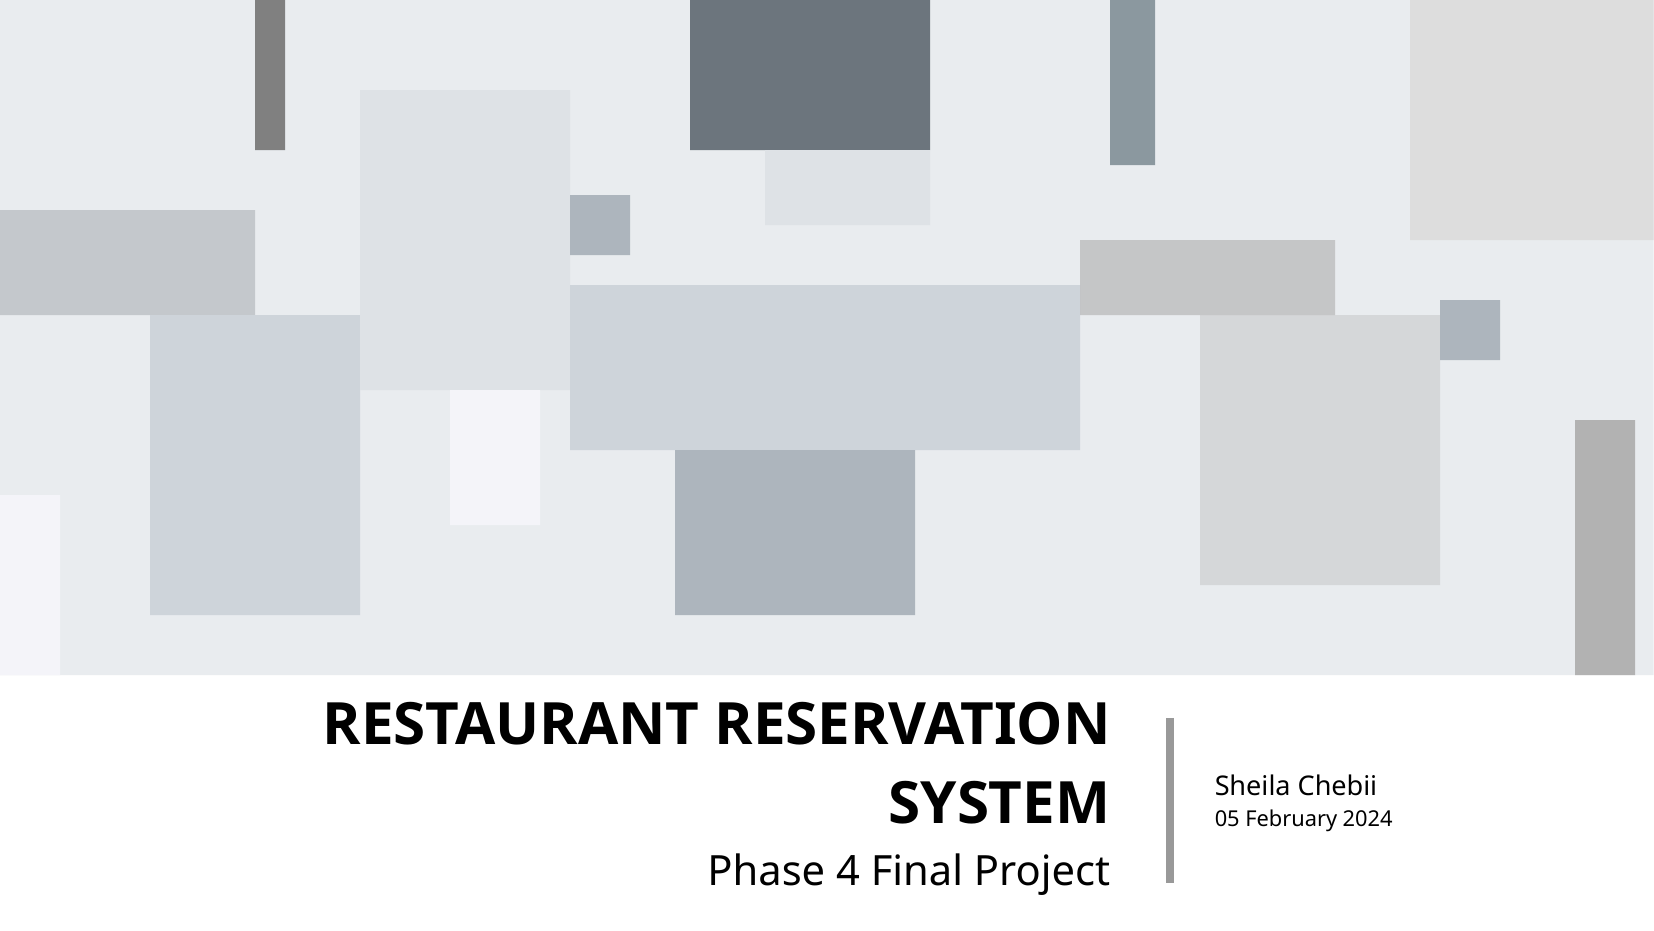

RESTAURANT RESERVATION SYSTEM
Phase 4 Final Project
Sheila Chebii
05 February 2024